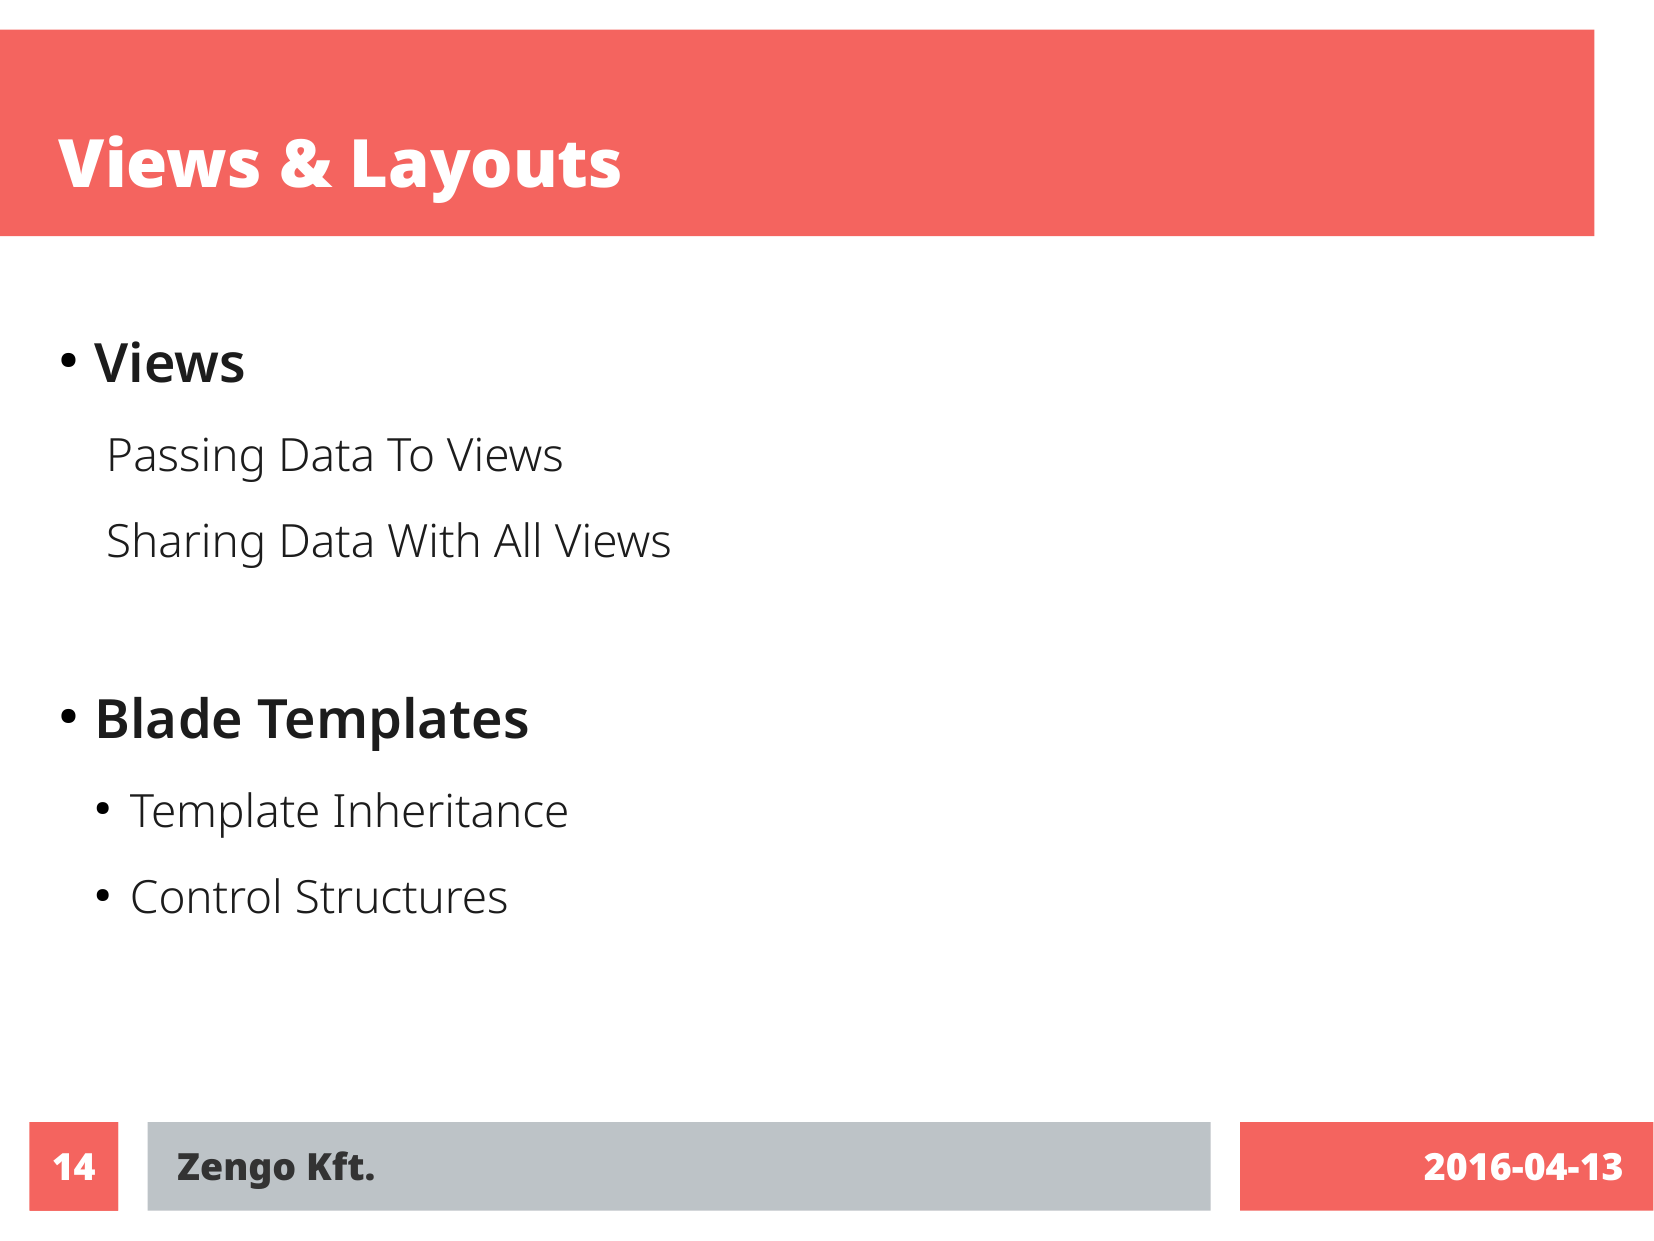

# Views & Layouts
Views
Passing Data To Views
Sharing Data With All Views
Blade Templates
Template Inheritance
Control Structures
14
Zengo Kft.
2016-04-13